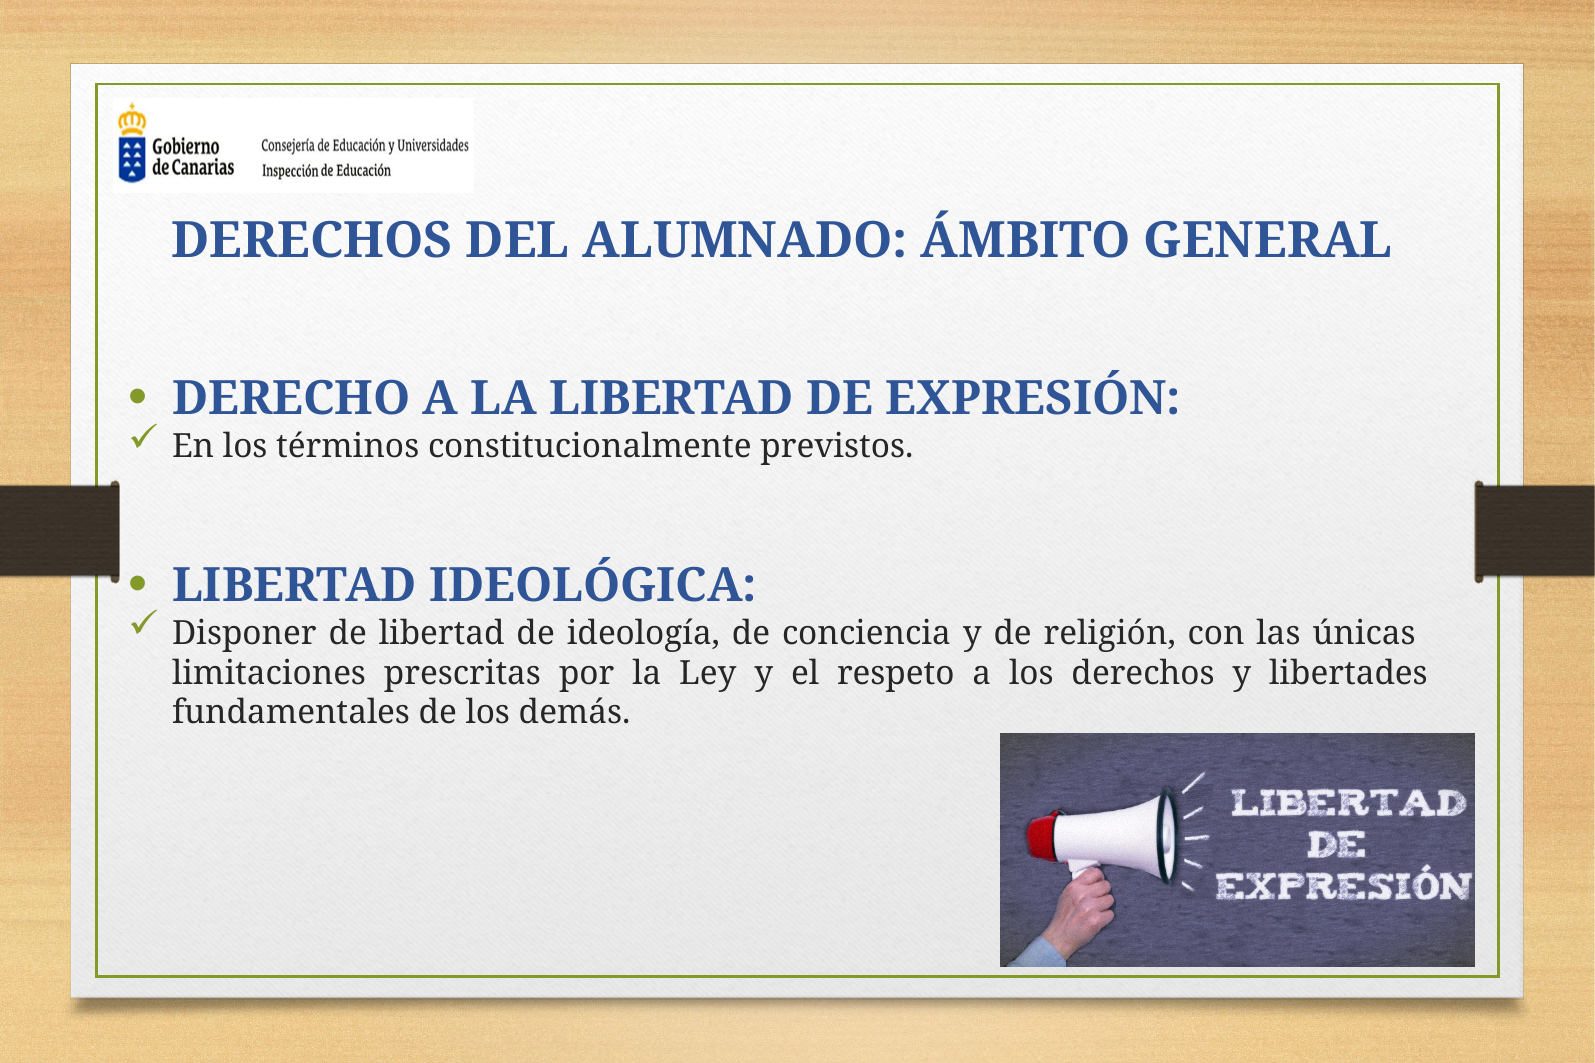

DERECHOS DEL ALUMNADO: ÁMBITO GENERAL
DERECHO A LA LIBERTAD DE EXPRESIÓN:
En los términos constitucionalmente previstos.
LIBERTAD IDEOLÓGICA:
Disponer de libertad de ideología, de conciencia y de religión, con las únicas limitaciones prescritas por la Ley y el respeto a los derechos y libertades fundamentales de los demás.